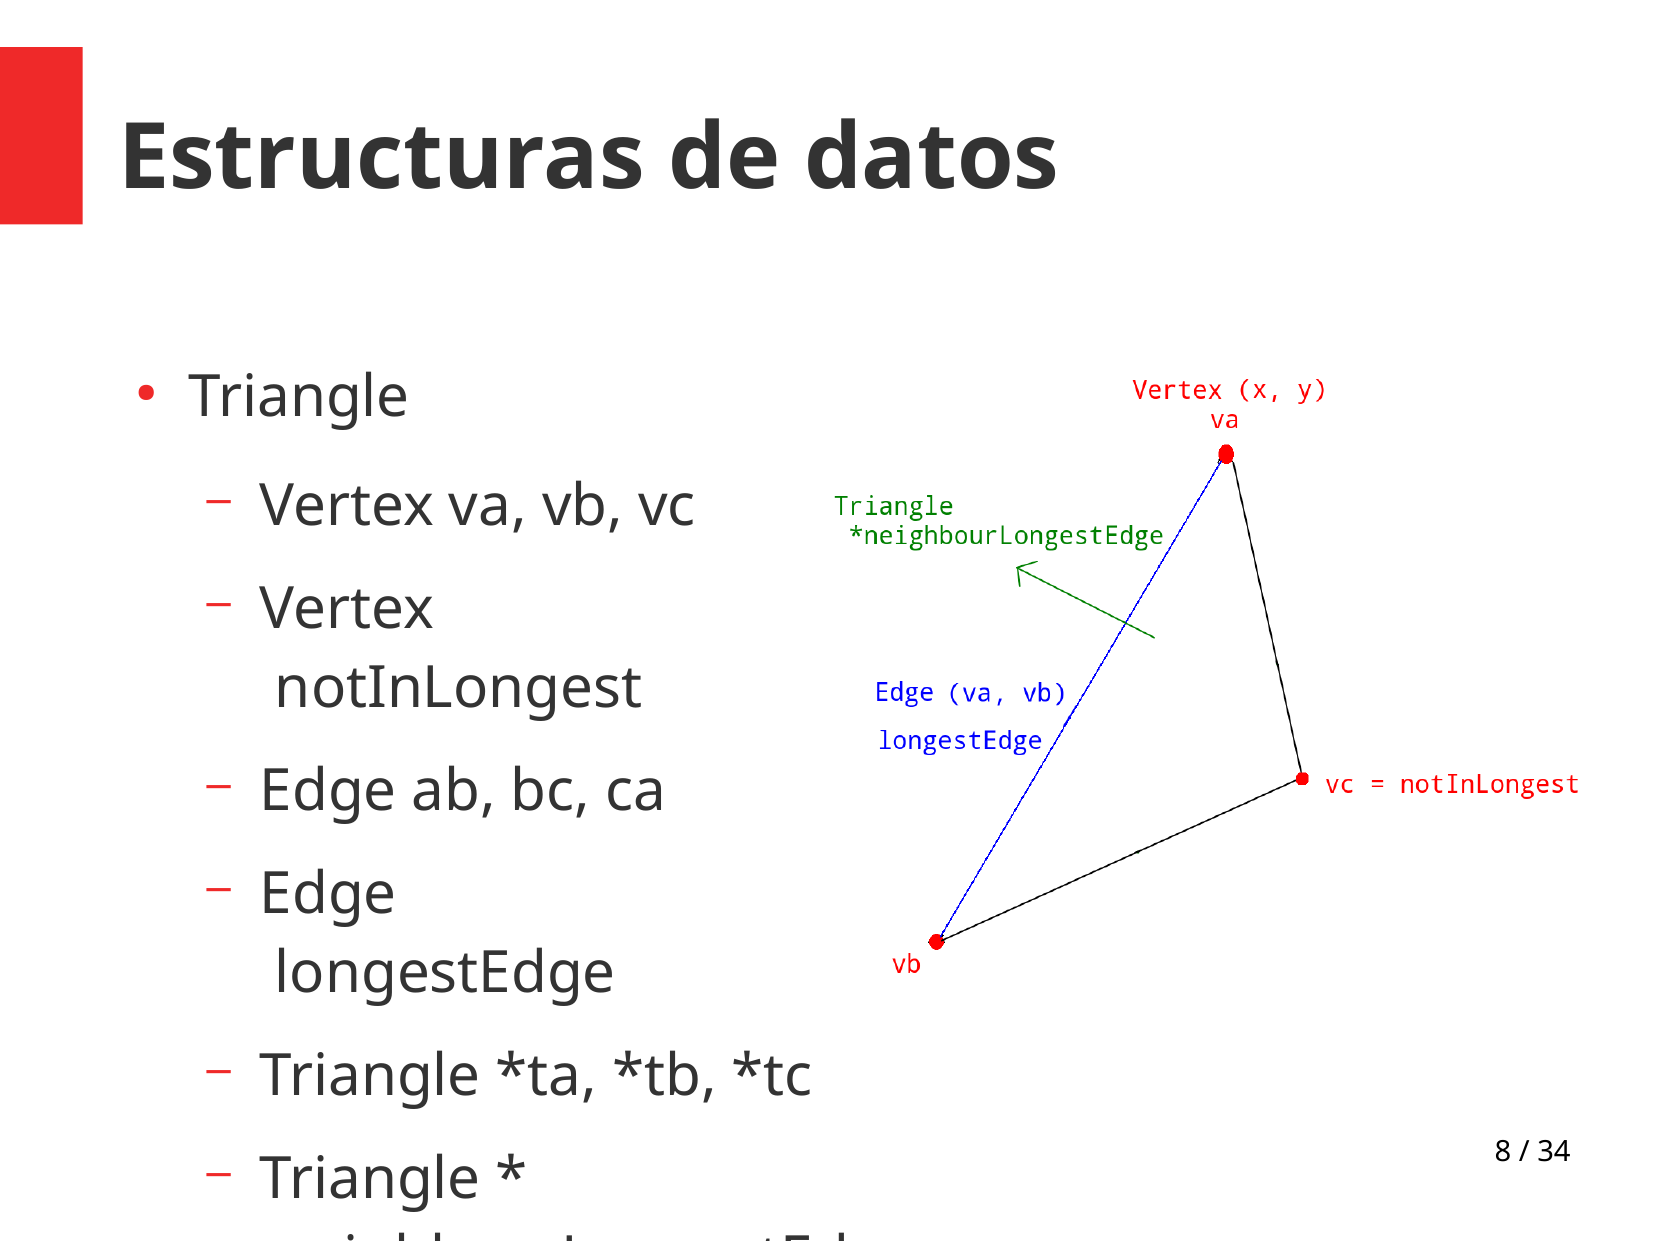

# Estructuras de datos
Triangle
Vertex va, vb, vc
Vertex
 notInLongest
Edge ab, bc, ca
Edge
 longestEdge
Triangle *ta, *tb, *tc
Triangle *
 neighbourLongestEdge
8